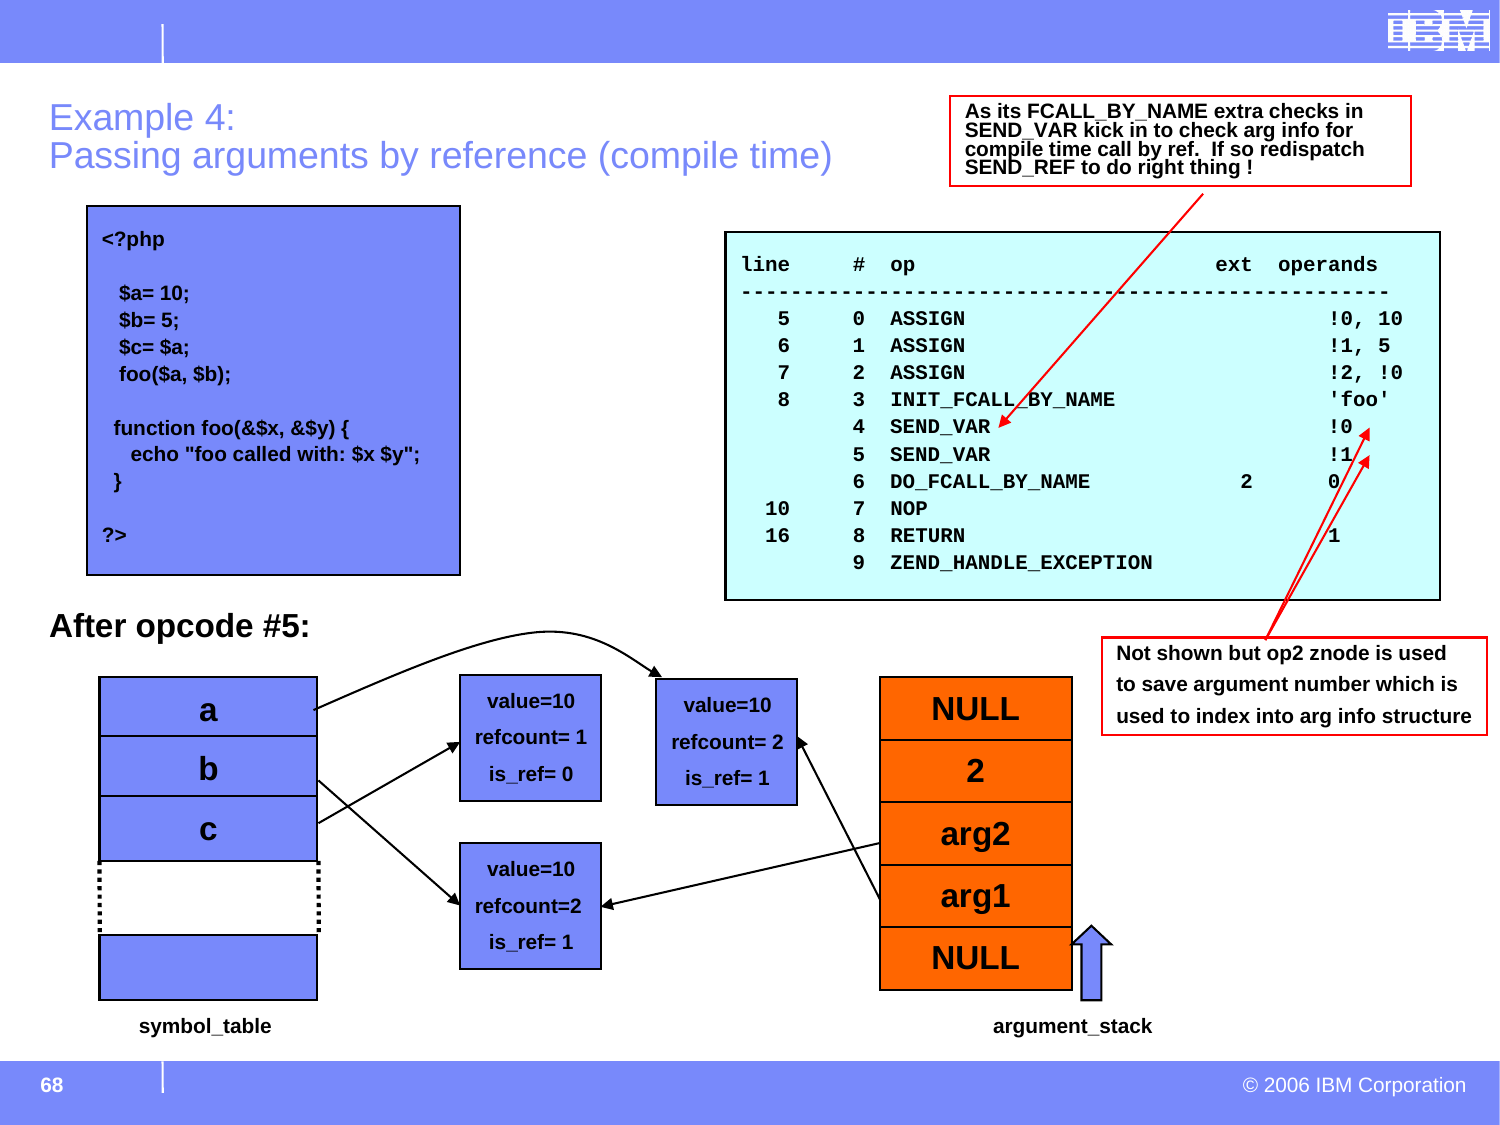

# Example 4: Passing arguments by reference (compile time)‏
As its FCALL_BY_NAME extra checks in SEND_VAR kick in to check arg info for compile time call by ref. If so redispatch SEND_REF to do right thing !
<?php
 $a= 10;
 $b= 5;
 $c= $a;
 foo($a, $b);
 function foo(&$x, &$y) {
 echo "foo called with: $x $y";
 }
?>
line # op ext operands
----------------------------------------------------
 5 0 ASSIGN !0, 10
 6 1 ASSIGN !1, 5
 7 2 ASSIGN !2, !0
 8 3 INIT_FCALL_BY_NAME 'foo'
 4 SEND_VAR !0
 5 SEND_VAR !1
 6 DO_FCALL_BY_NAME 2 0
 10 7 NOP
 16 8 RETURN 1
 9 ZEND_HANDLE_EXCEPTION
After opcode #5:
Not shown but op2 znode is used
to save argument number which is
used to index into arg info structure
value=10
refcount= 1
is_ref= 0
a
NULL
2
arg2
arg1
NULL
value=10
refcount= 2
is_ref= 1
b
c
value=10
refcount=2
is_ref= 1
 symbol_table
argument_stack
68